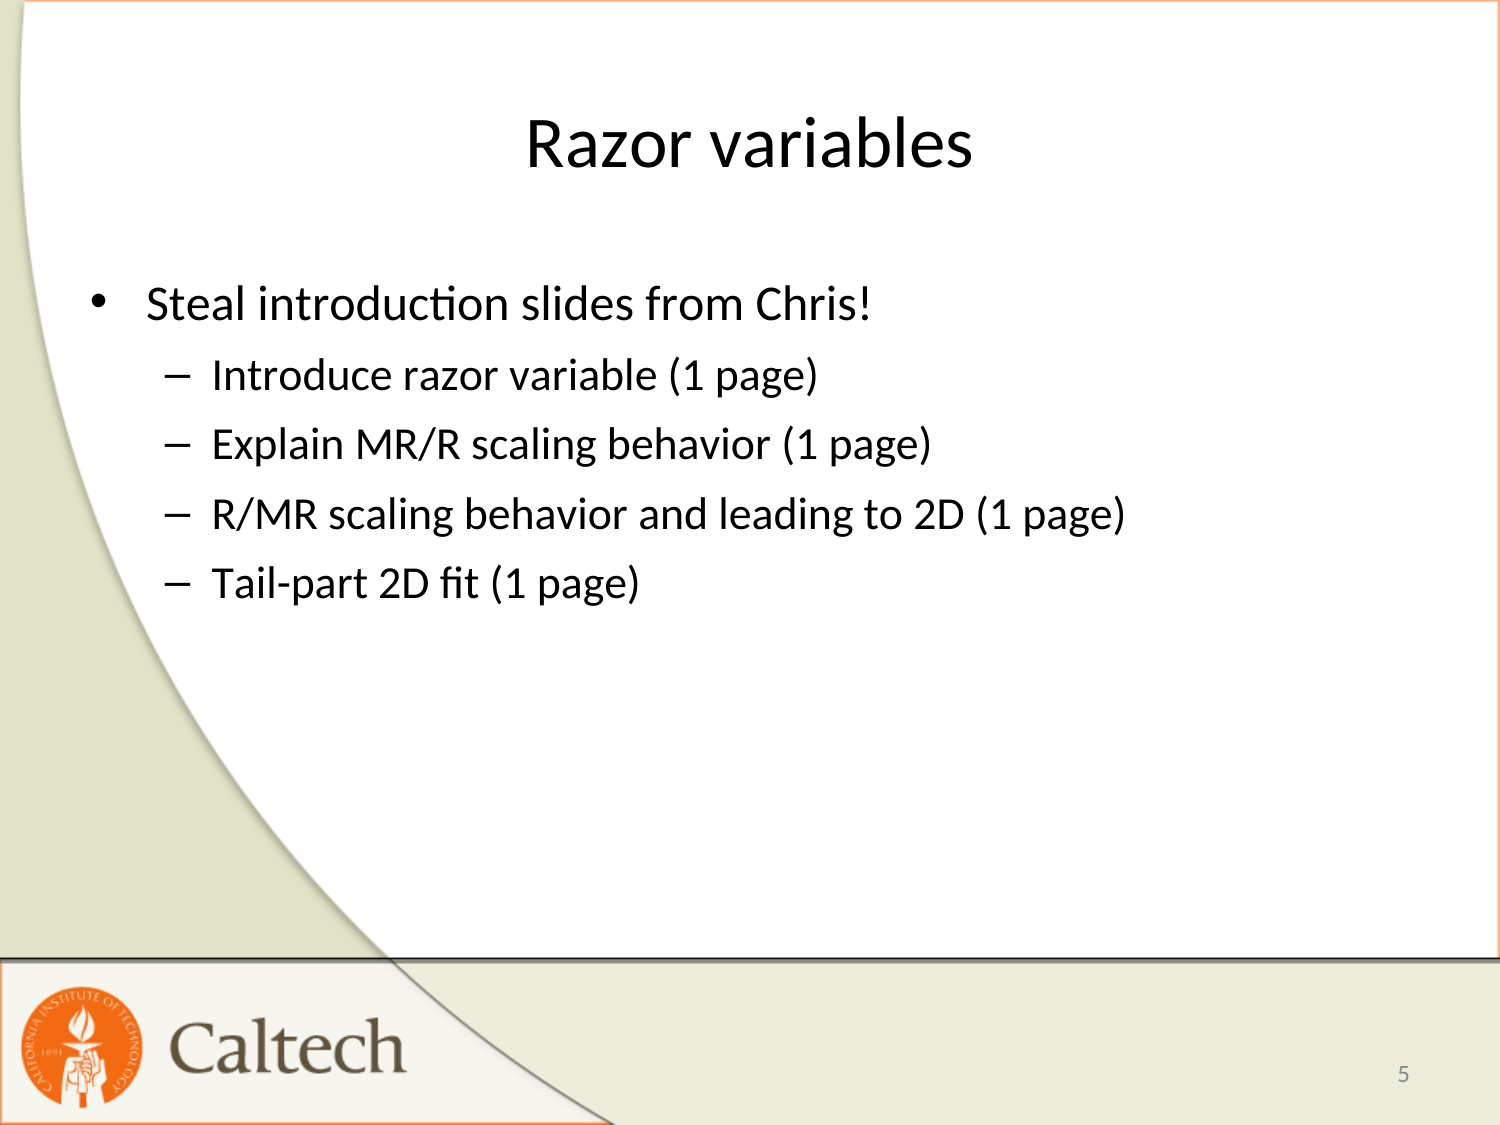

# Razor variables
Steal introduction slides from Chris!
Introduce razor variable (1 page)
Explain MR/R scaling behavior (1 page)
R/MR scaling behavior and leading to 2D (1 page)
Tail-part 2D fit (1 page)
5